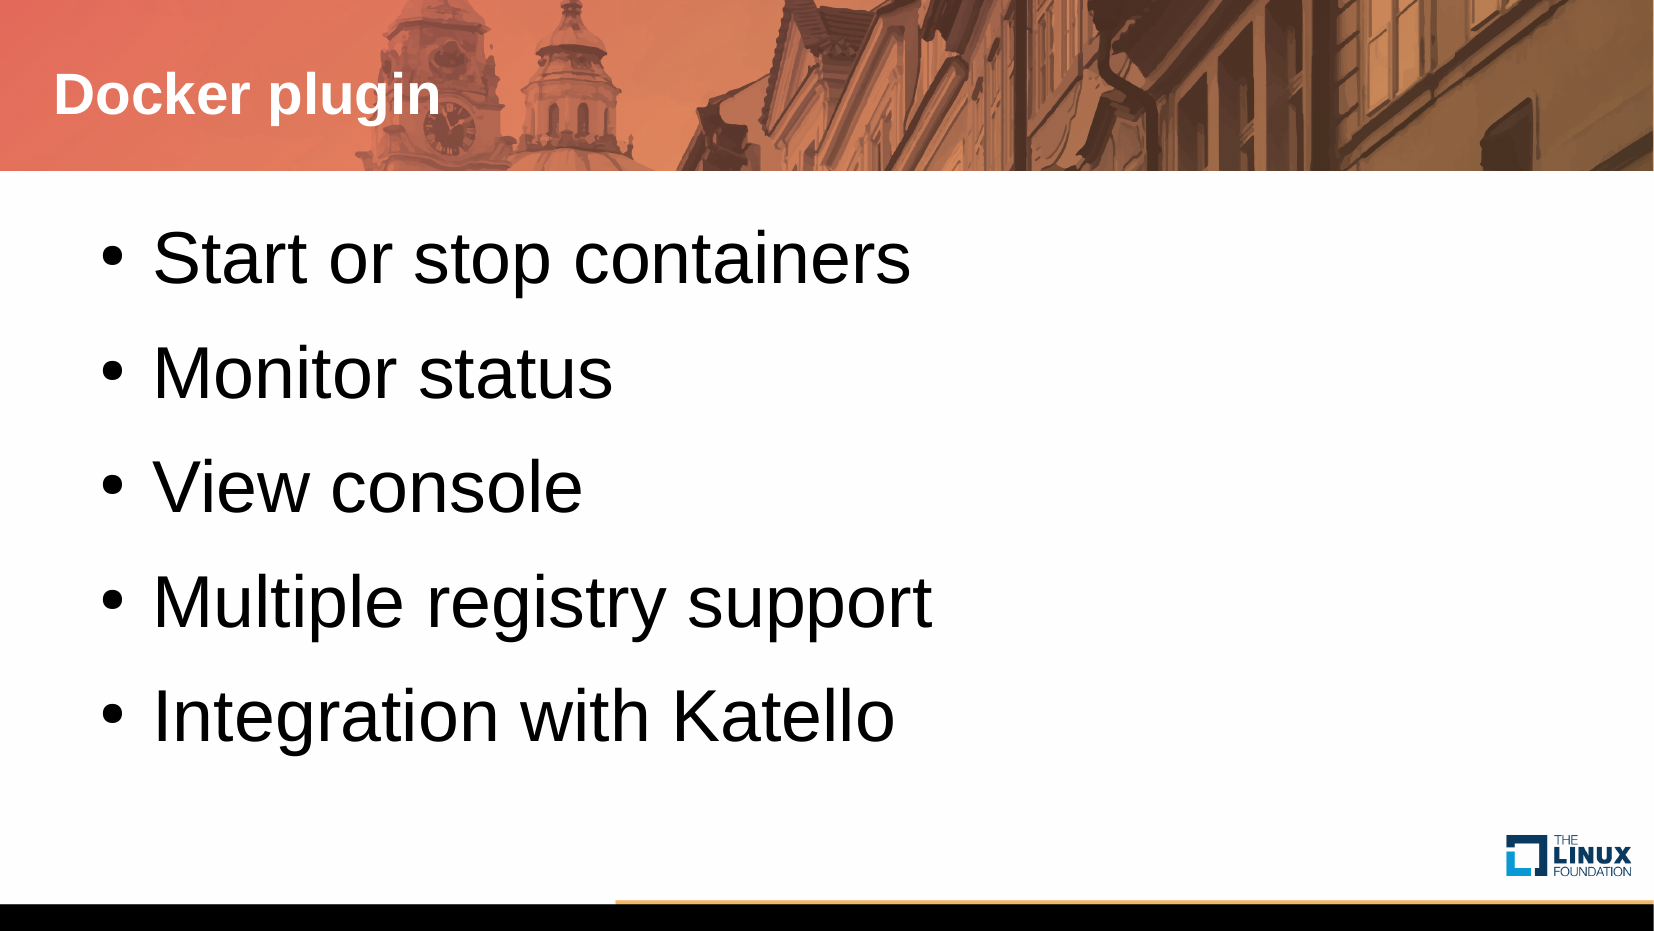

# Docker plugin
Start or stop containers
Monitor status
View console
Multiple registry support
Integration with Katello